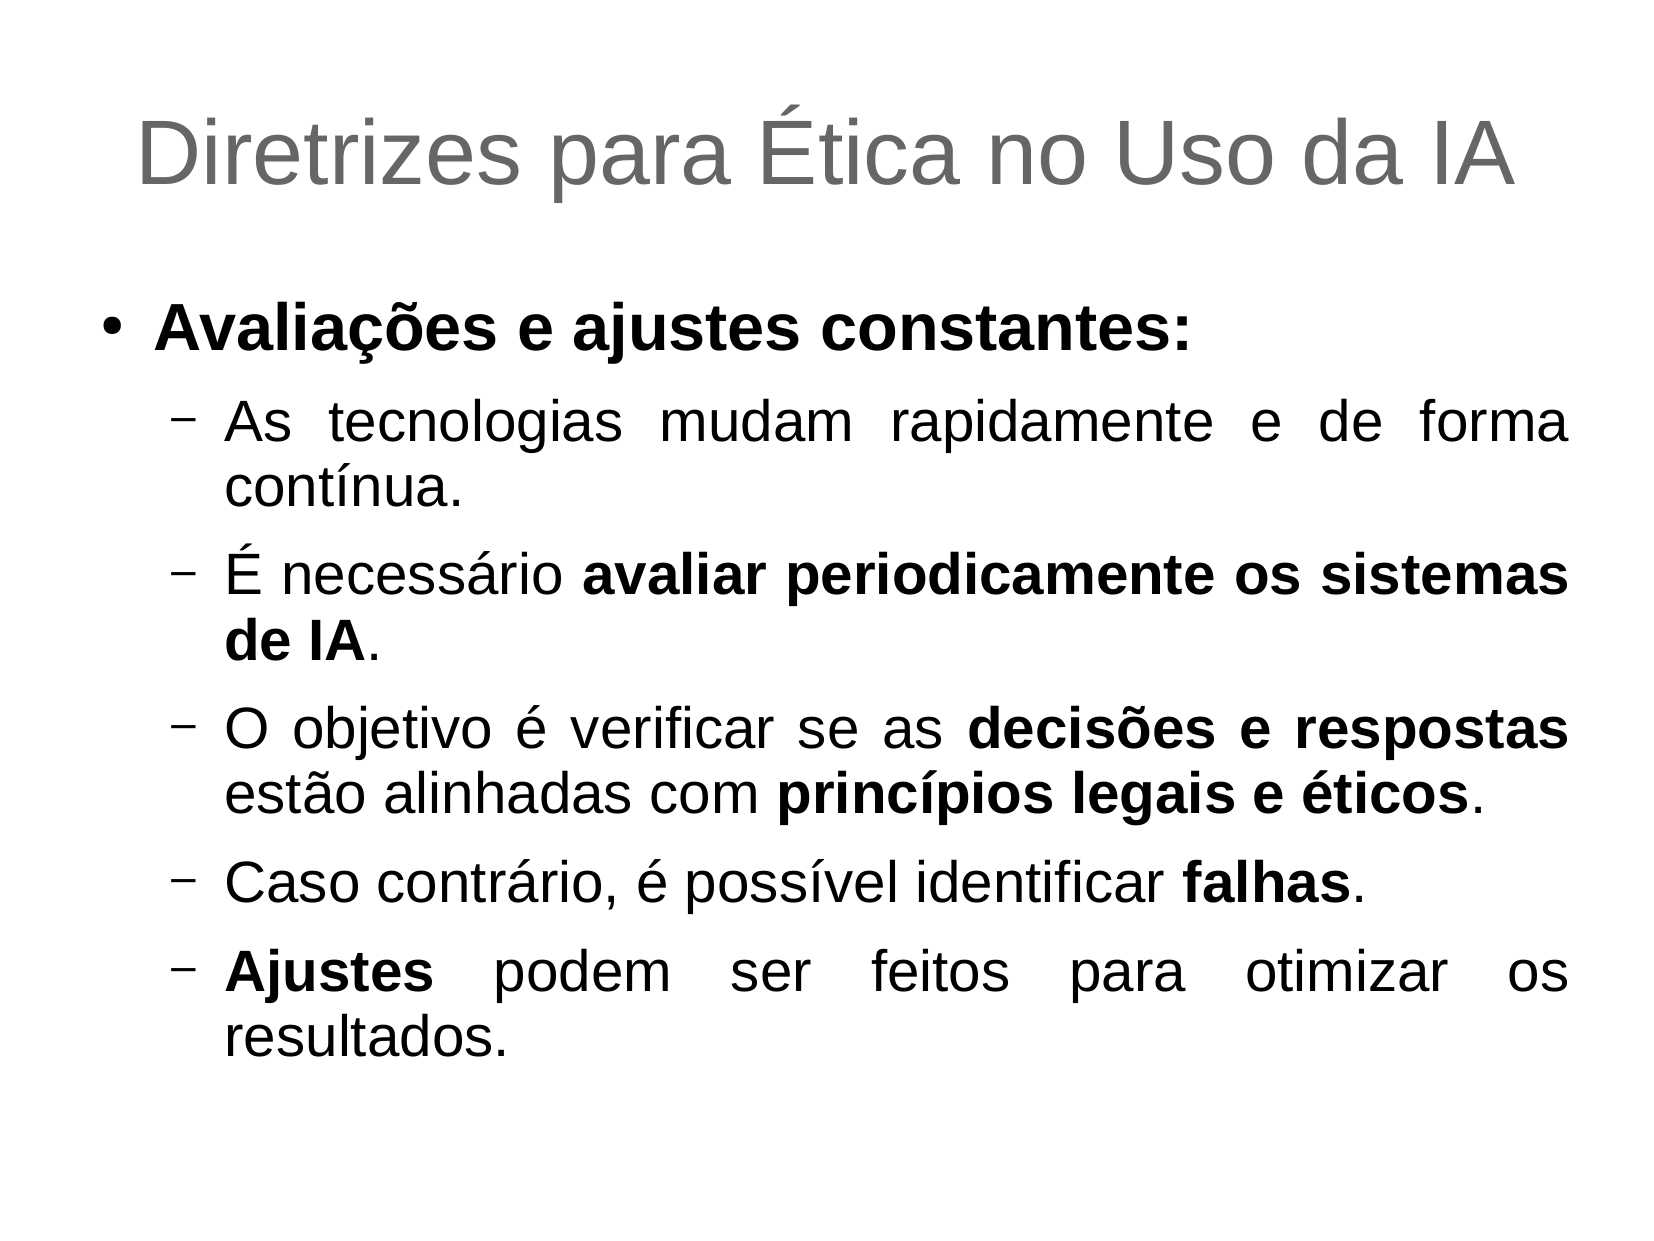

# Diretrizes para Ética no Uso da IA
Avaliações e ajustes constantes:
As tecnologias mudam rapidamente e de forma contínua.
É necessário avaliar periodicamente os sistemas de IA.
O objetivo é verificar se as decisões e respostas estão alinhadas com princípios legais e éticos.
Caso contrário, é possível identificar falhas.
Ajustes podem ser feitos para otimizar os resultados.